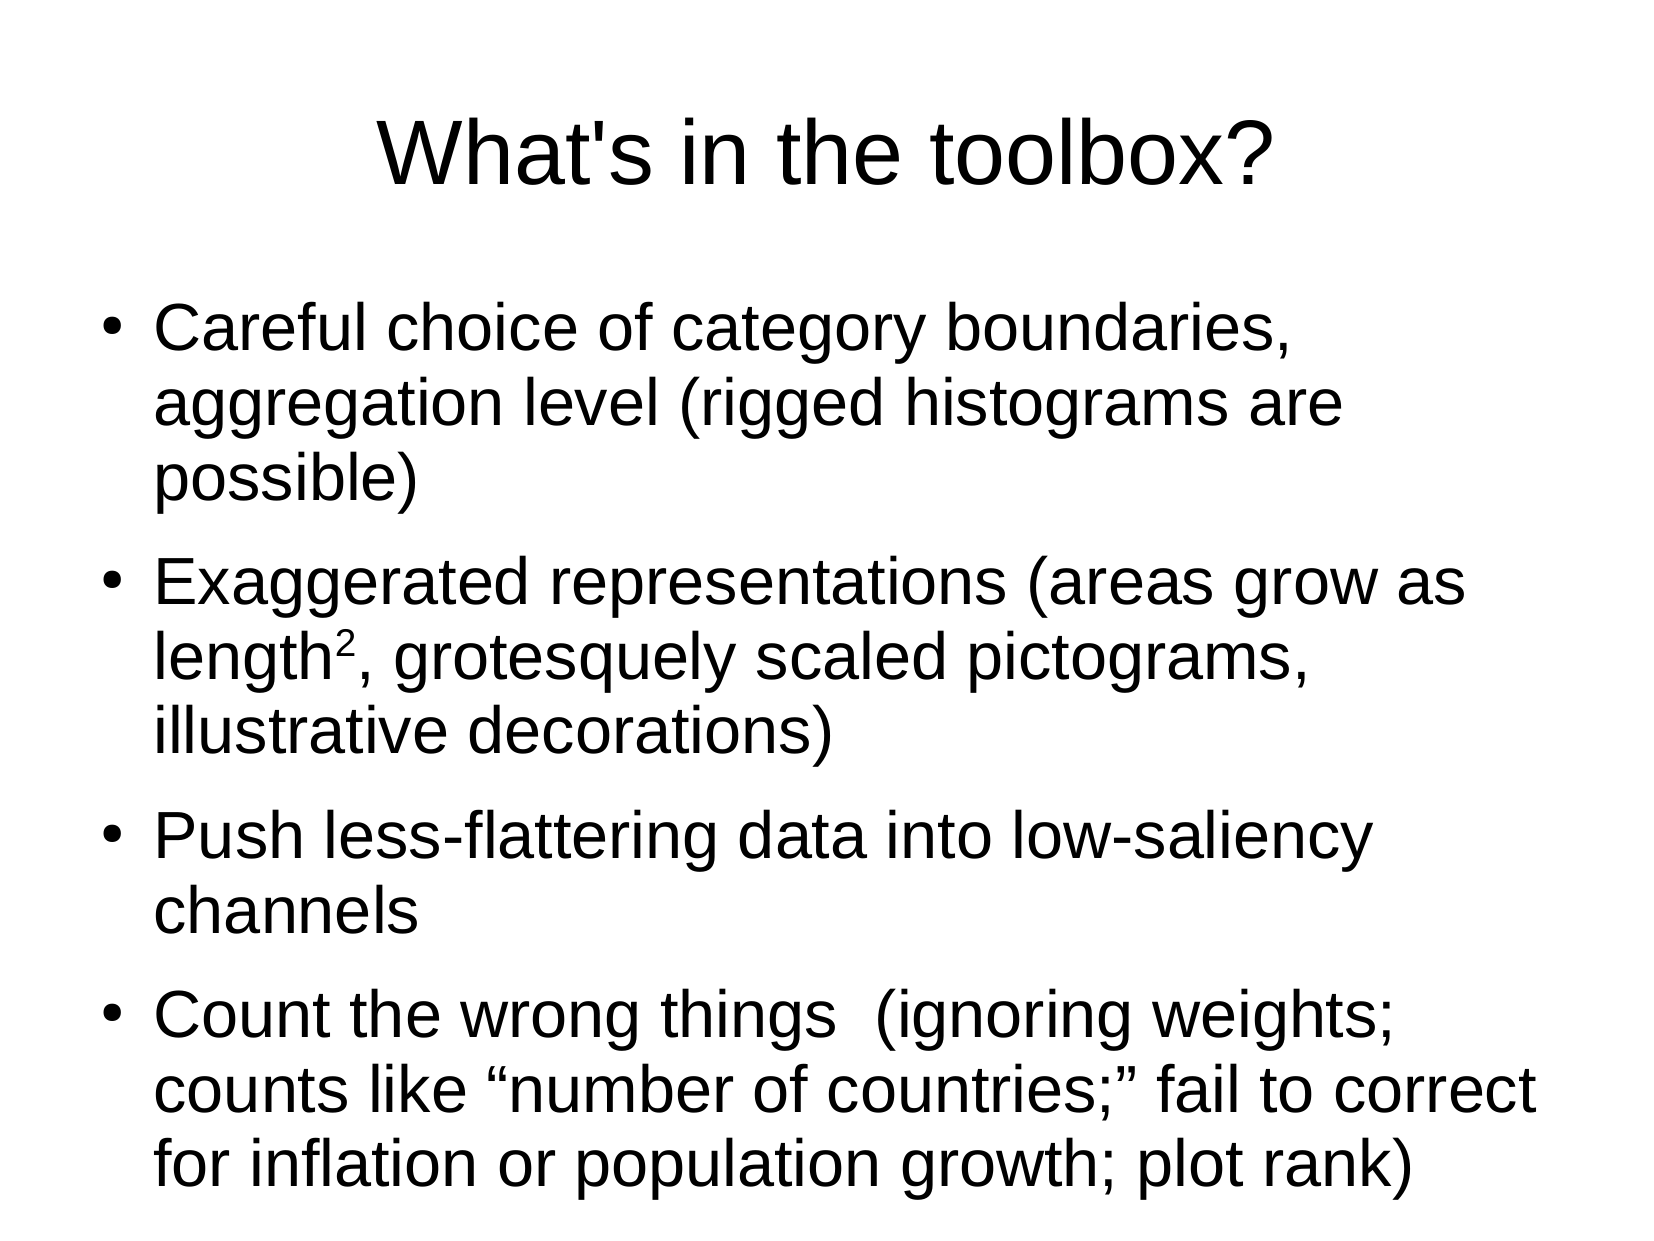

# What's in the toolbox?
Careful choice of category boundaries, aggregation level (rigged histograms are possible)
Exaggerated representations (areas grow as length2, grotesquely scaled pictograms, illustrative decorations)
Push less-flattering data into low-saliency channels
Count the wrong things (ignoring weights; counts like “number of countries;” fail to correct for inflation or population growth; plot rank)